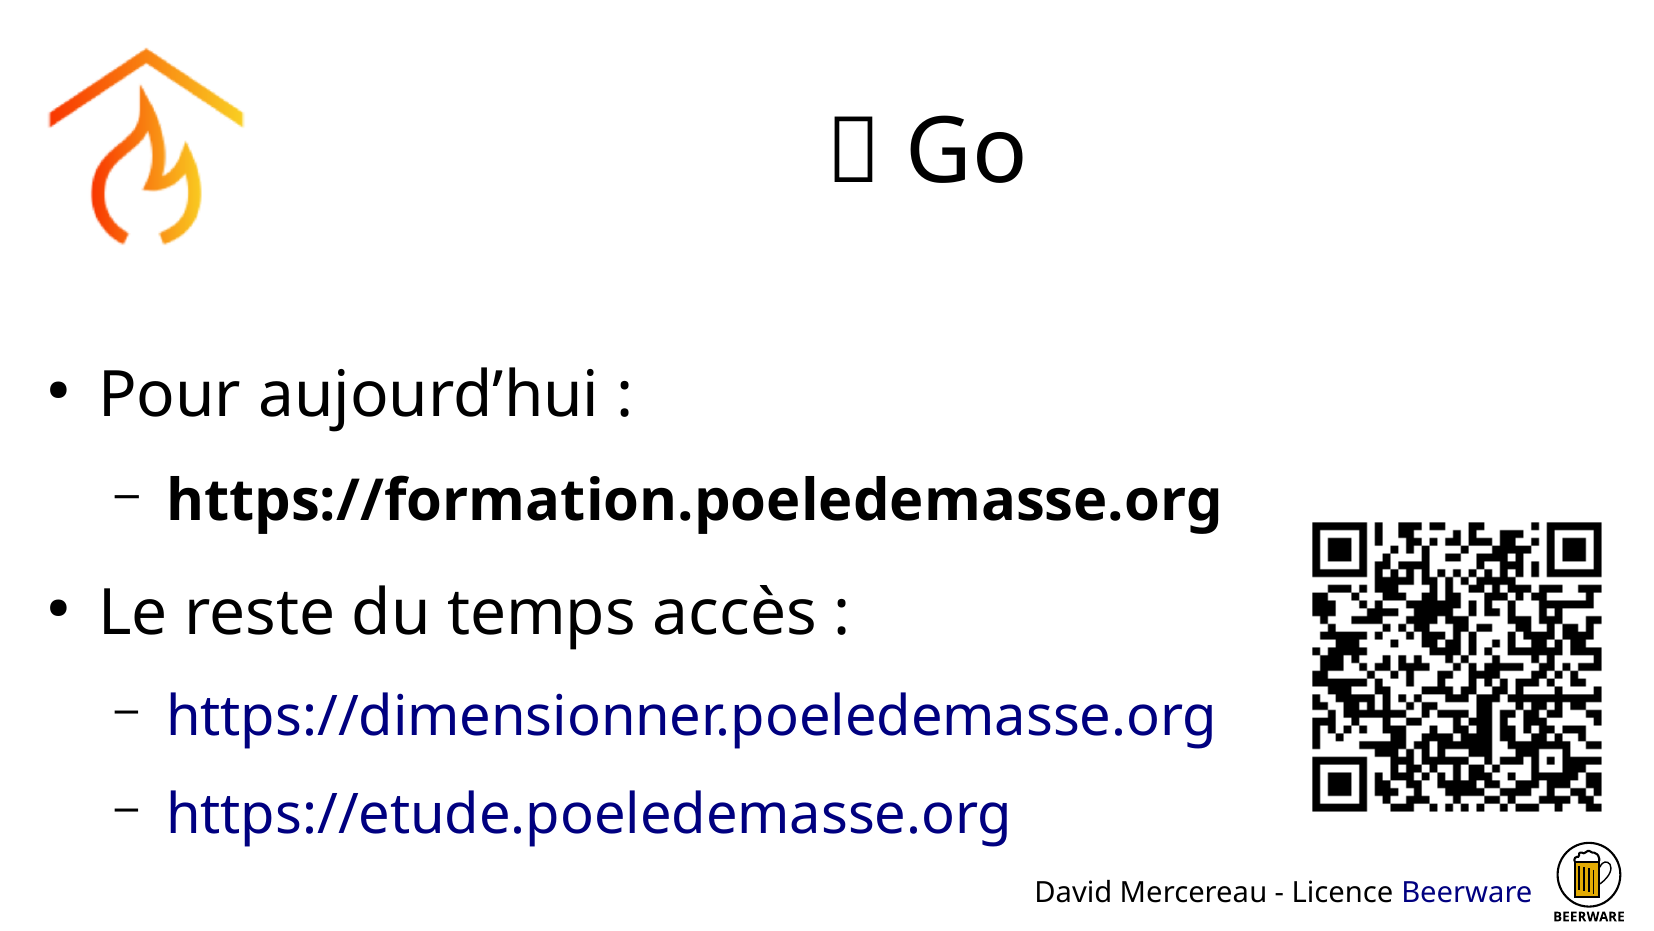

# 🏁 Go
Pour aujourd’hui :
https://formation.poeledemasse.org
Le reste du temps accès :
https://dimensionner.poeledemasse.org
https://etude.poeledemasse.org